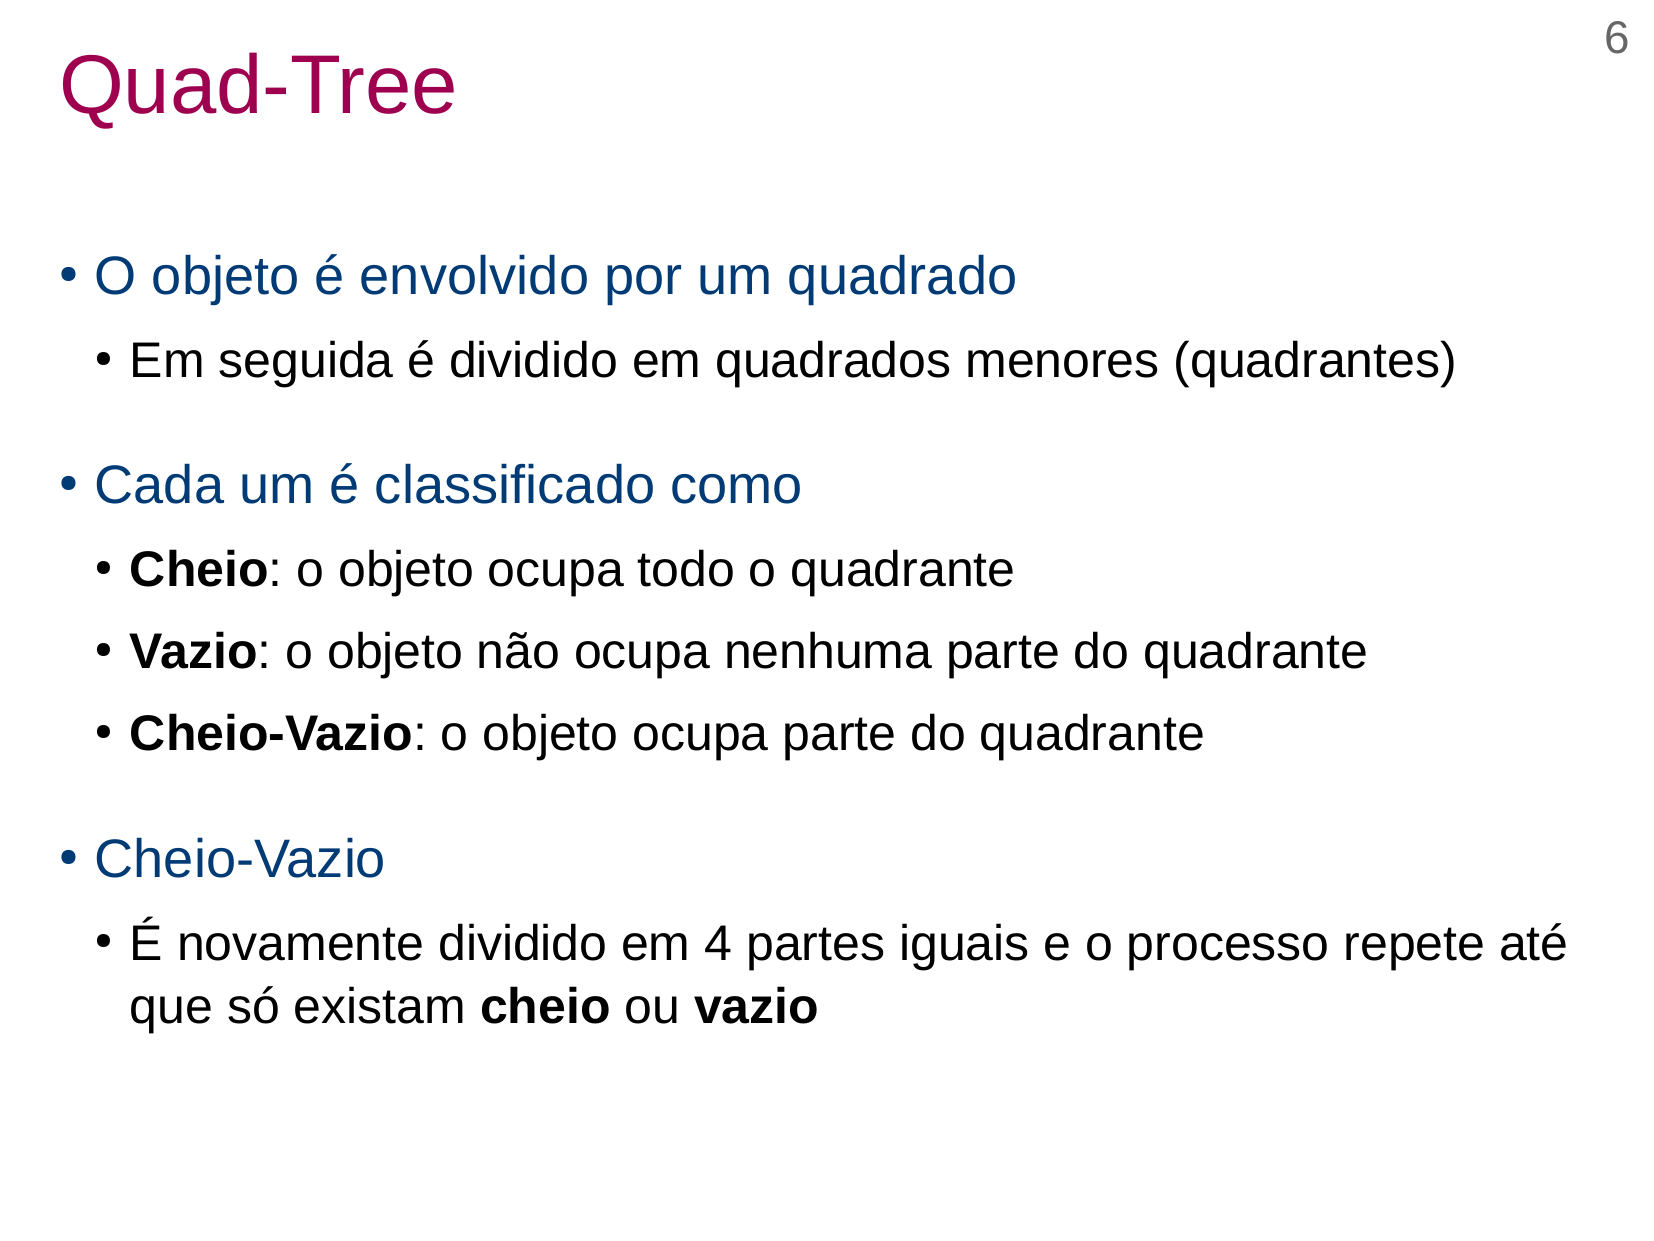

6
# Quad-Tree
O objeto é envolvido por um quadrado
Em seguida é dividido em quadrados menores (quadrantes)
Cada um é classificado como
Cheio: o objeto ocupa todo o quadrante
Vazio: o objeto não ocupa nenhuma parte do quadrante
Cheio-Vazio: o objeto ocupa parte do quadrante
Cheio-Vazio
É novamente dividido em 4 partes iguais e o processo repete até que só existam cheio ou vazio